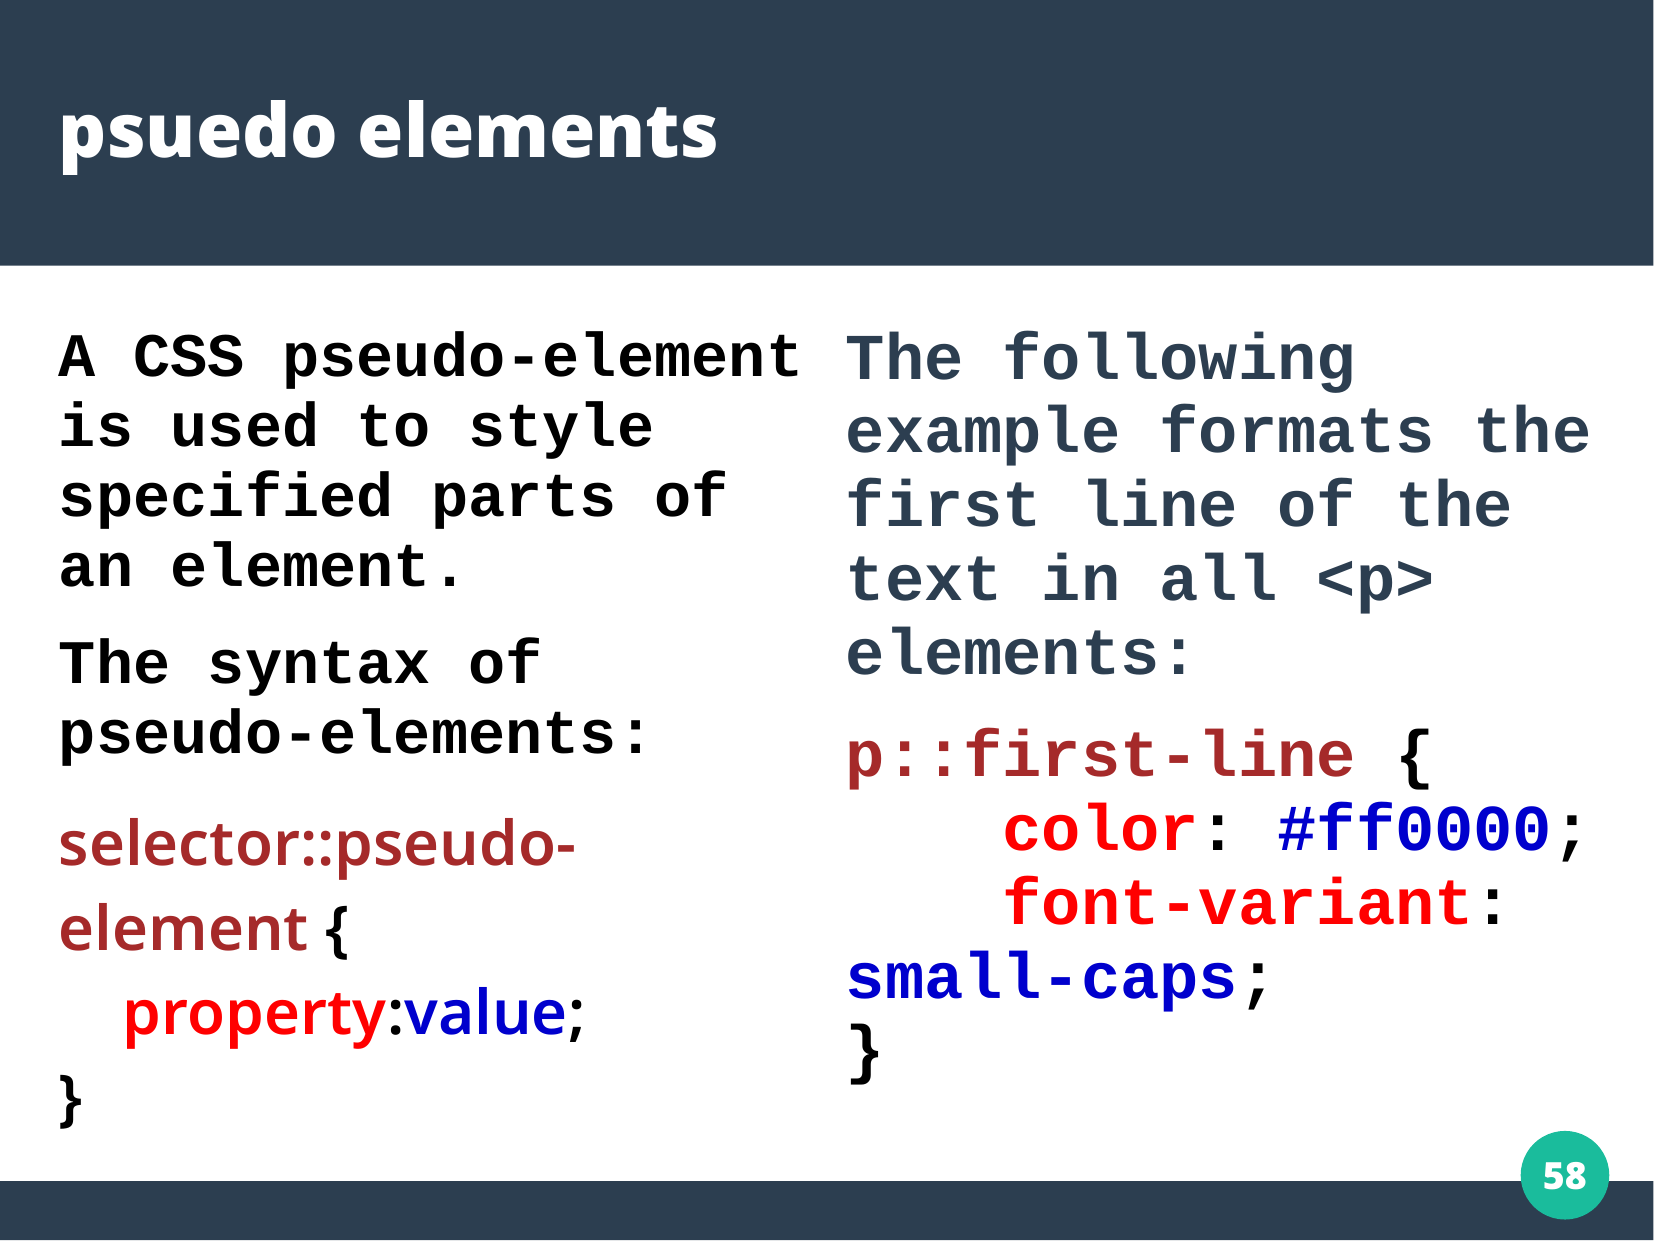

# psuedo elements
A CSS pseudo-element is used to style specified parts of an element.
The syntax of pseudo-elements:
selector::pseudo-element {
    property:value;
}
The following example formats the first line of the text in all <p> elements:
p::first-line {
    color: #ff0000;
    font-variant: small-caps;
}
58